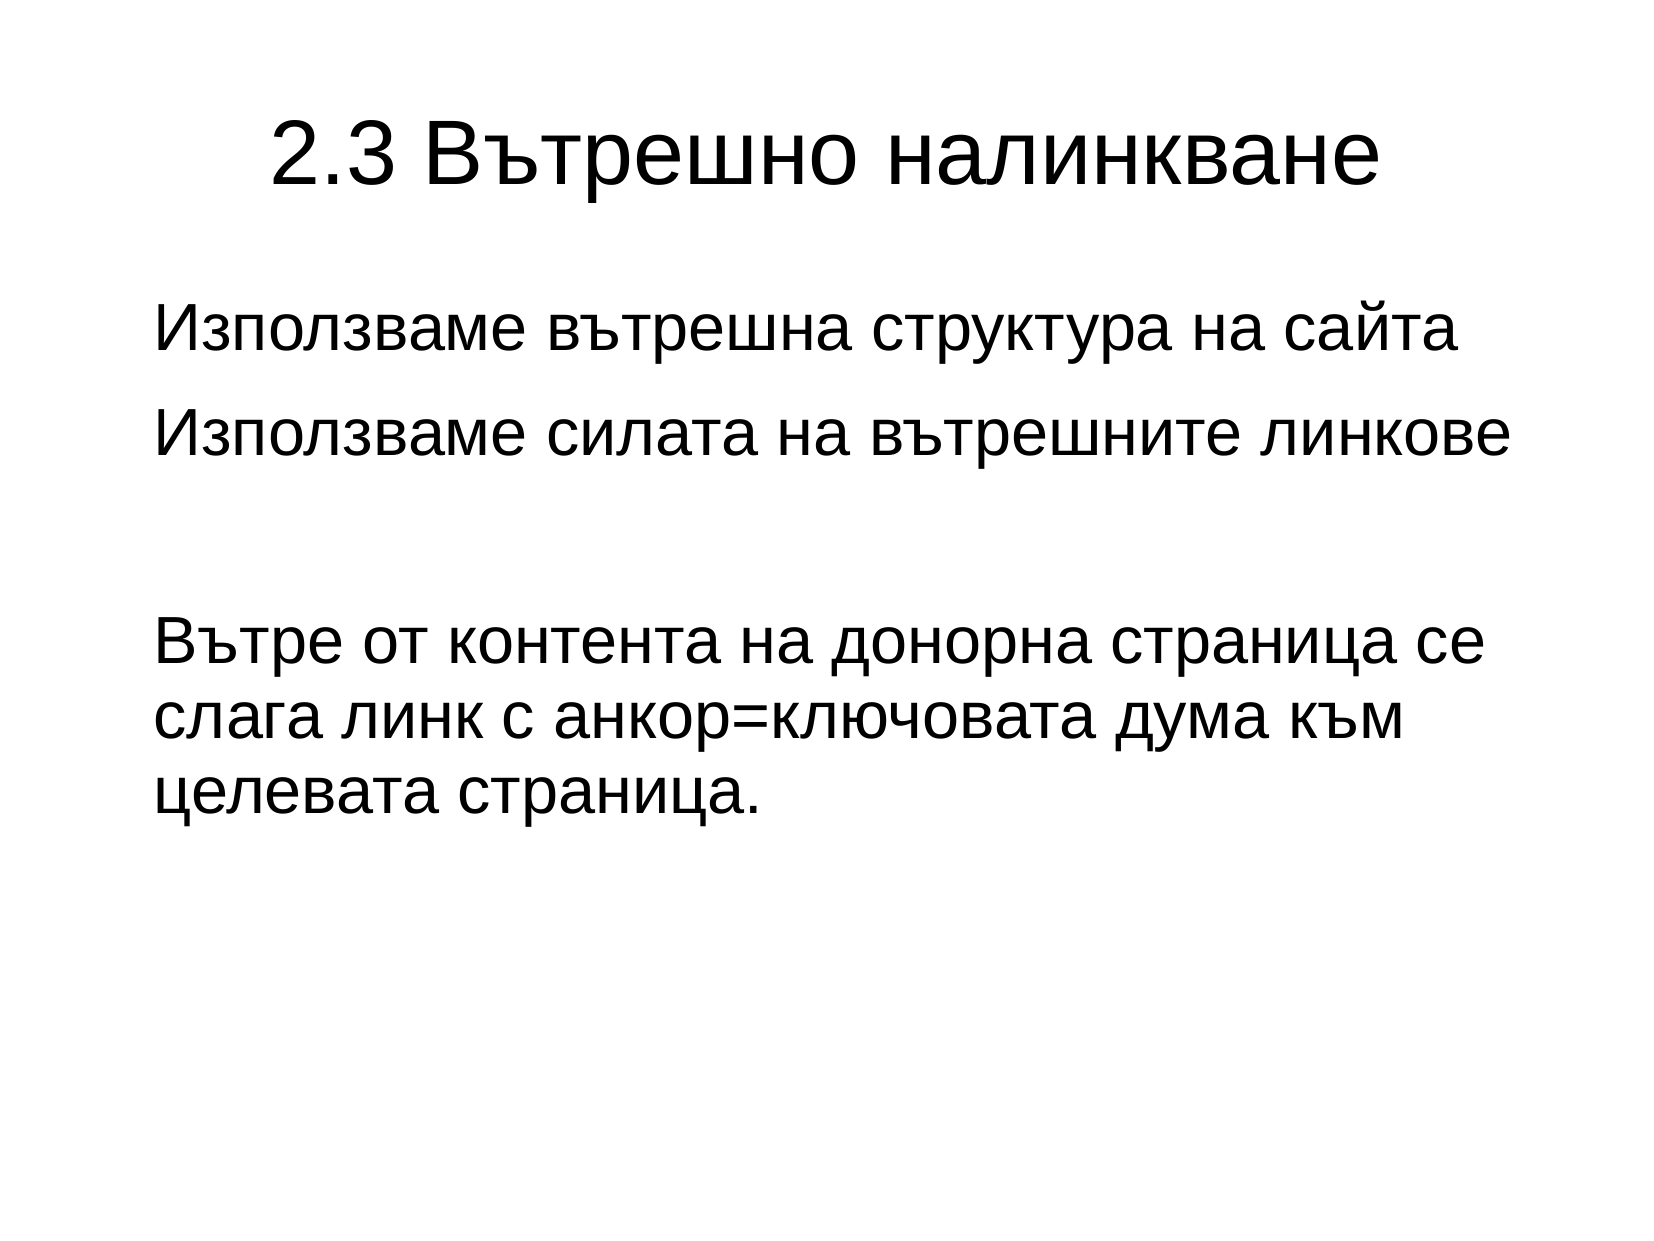

# 2.3 Вътрешно налинкване
Използваме вътрешна структура на сайта
Използваме силата на вътрешните линкове
Вътре от контента на донорна страница се слага линк с анкор=ключовата дума към целевата страница.